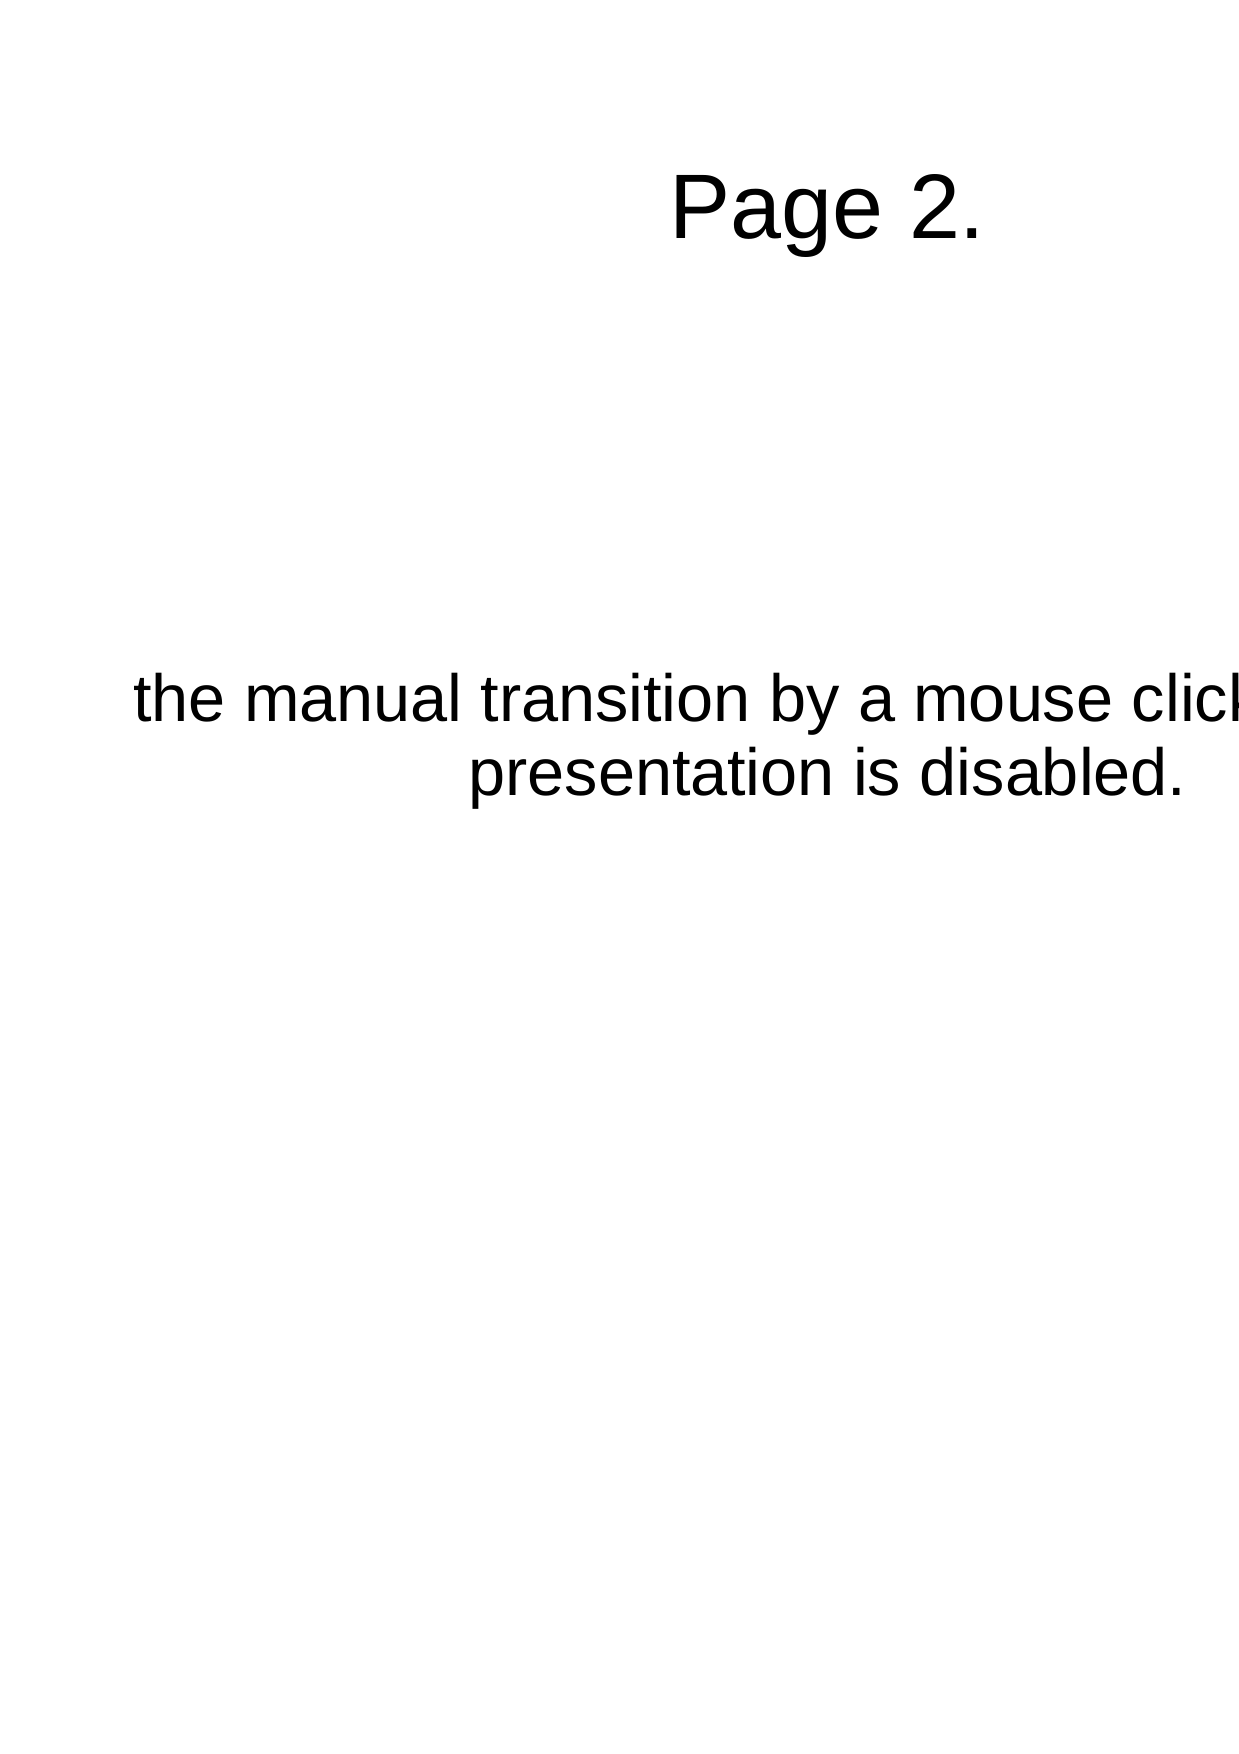

# Page 2.
the manual transition by a mouse click during a presentation is disabled.